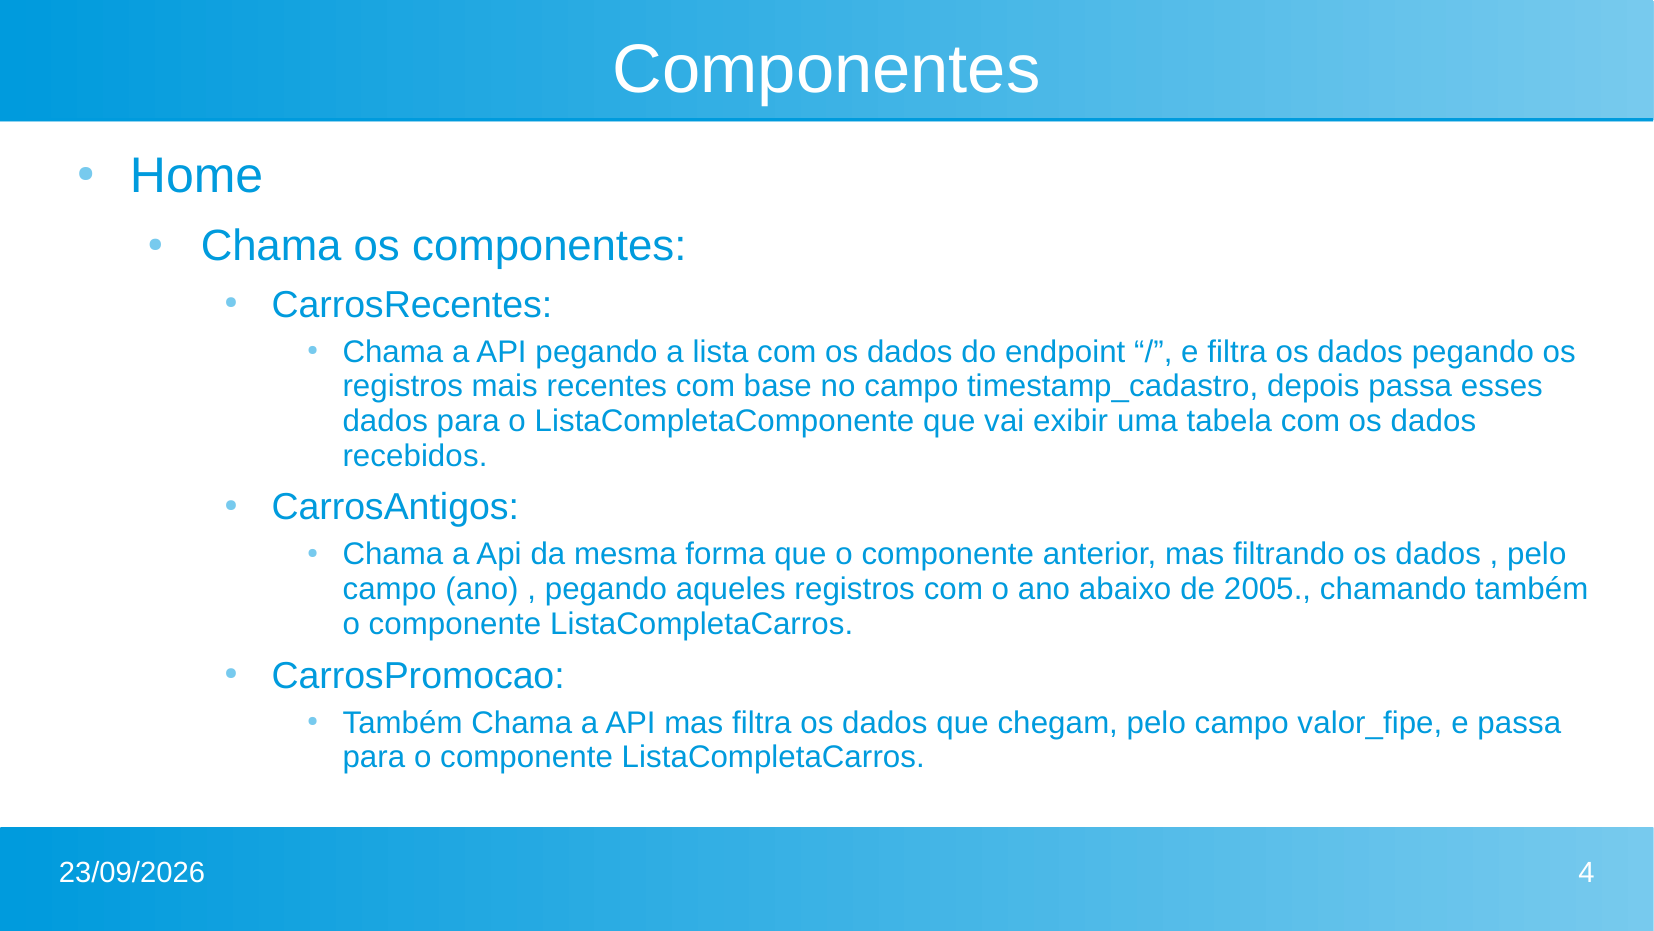

# Componentes
Home
Chama os componentes:
CarrosRecentes:
Chama a API pegando a lista com os dados do endpoint “/”, e filtra os dados pegando os registros mais recentes com base no campo timestamp_cadastro, depois passa esses dados para o ListaCompletaComponente que vai exibir uma tabela com os dados recebidos.
CarrosAntigos:
Chama a Api da mesma forma que o componente anterior, mas filtrando os dados , pelo campo (ano) , pegando aqueles registros com o ano abaixo de 2005., chamando também o componente ListaCompletaCarros.
CarrosPromocao:
Também Chama a API mas filtra os dados que chegam, pelo campo valor_fipe, e passa para o componente ListaCompletaCarros.
4